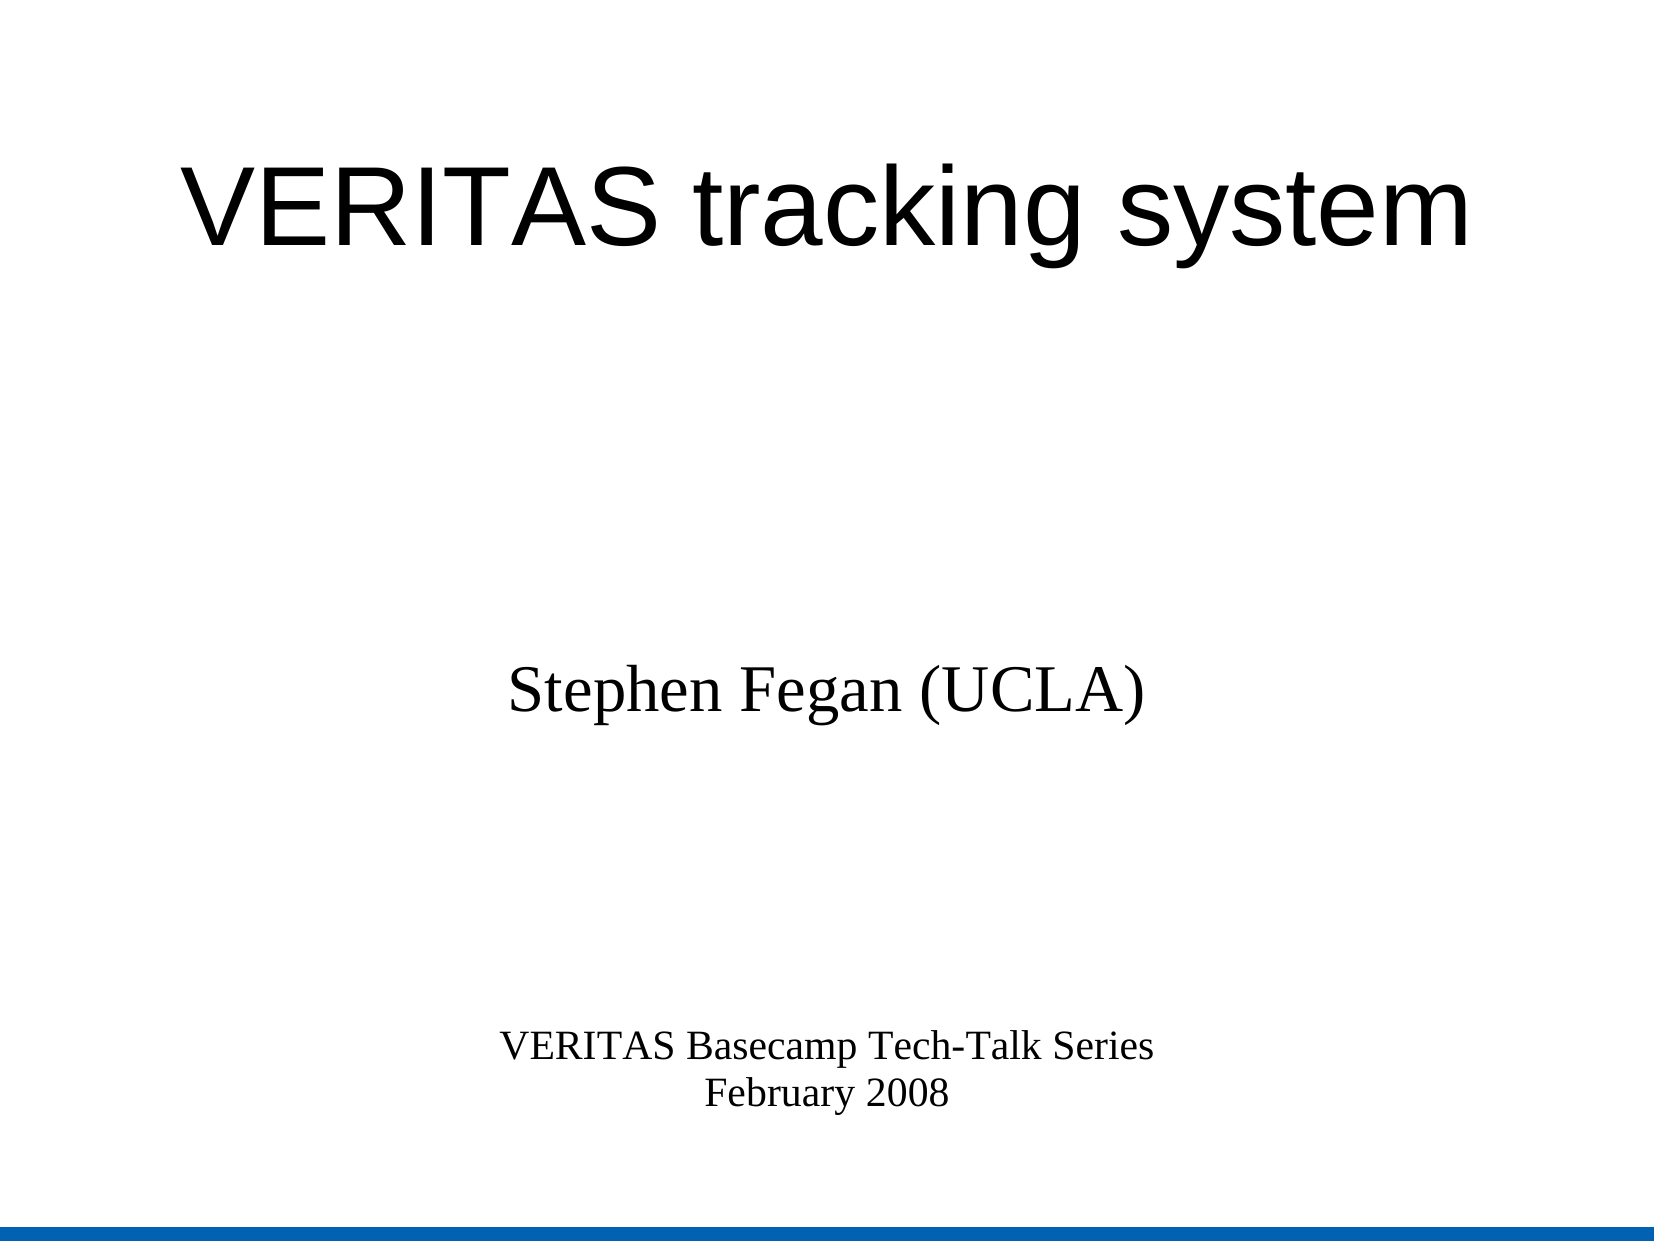

# VERITAS tracking system
Stephen Fegan (UCLA)
VERITAS Basecamp Tech-Talk Series
February 2008